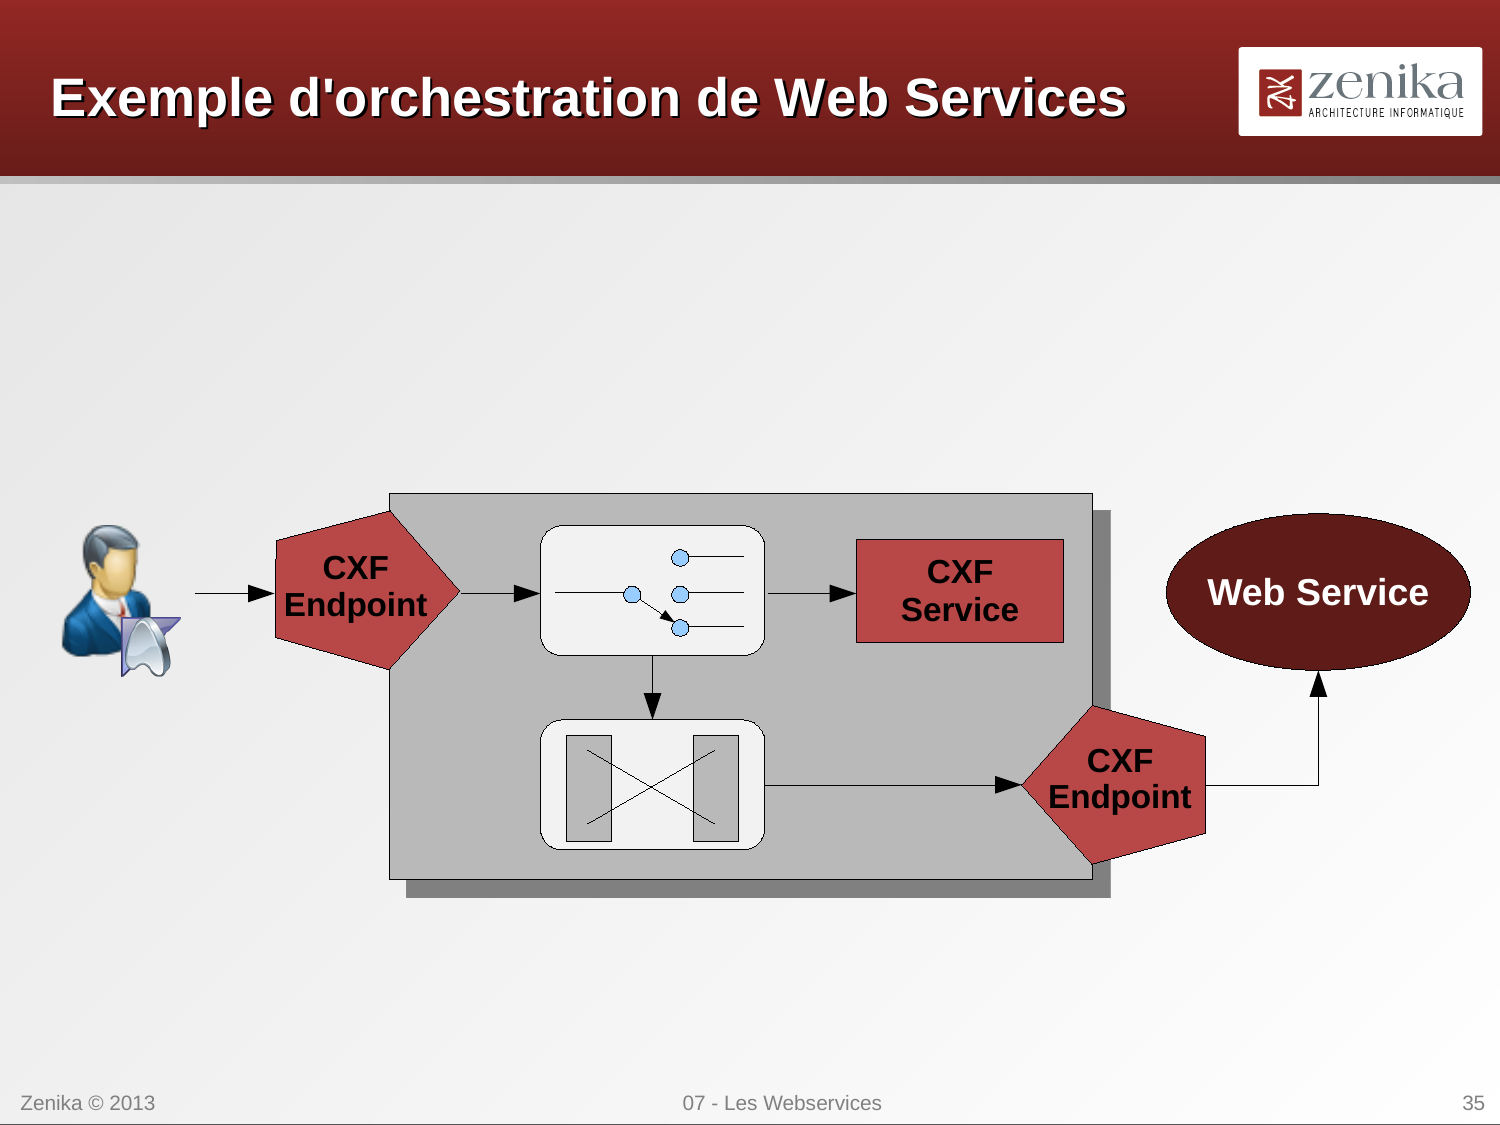

# Exemple d'orchestration de Web Services
Web Service
CXF
Service
CXF
Endpoint
CXF
Endpoint